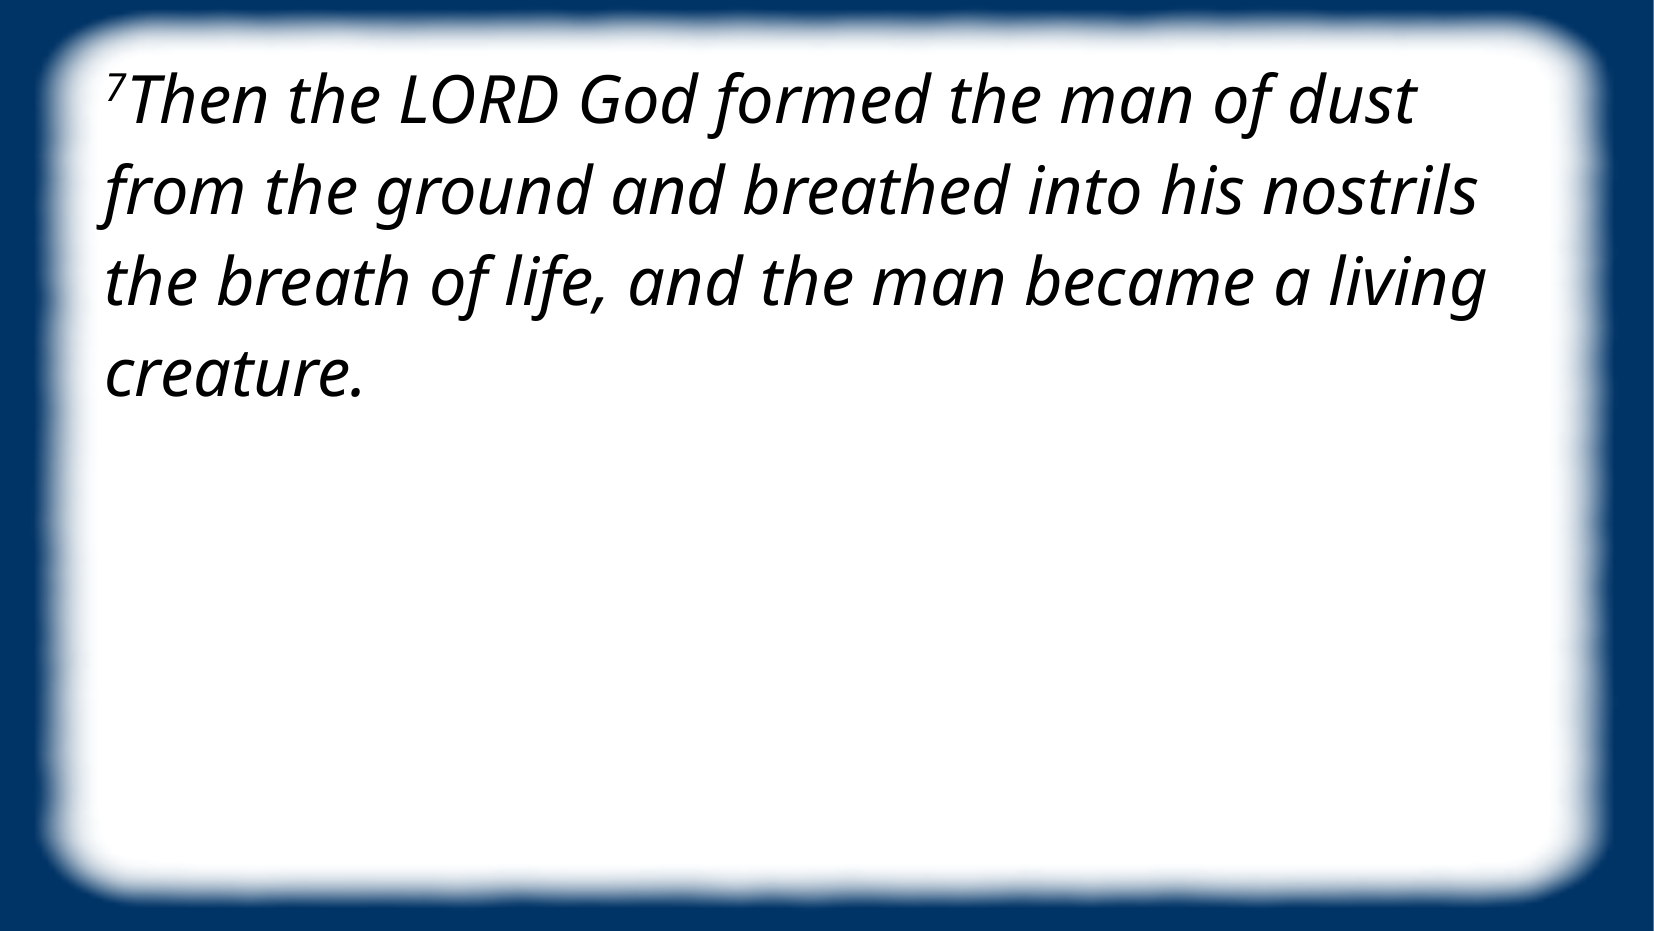

7Then the LORD God formed the man of dust from the ground and breathed into his nostrils the breath of life, and the man became a living creature.